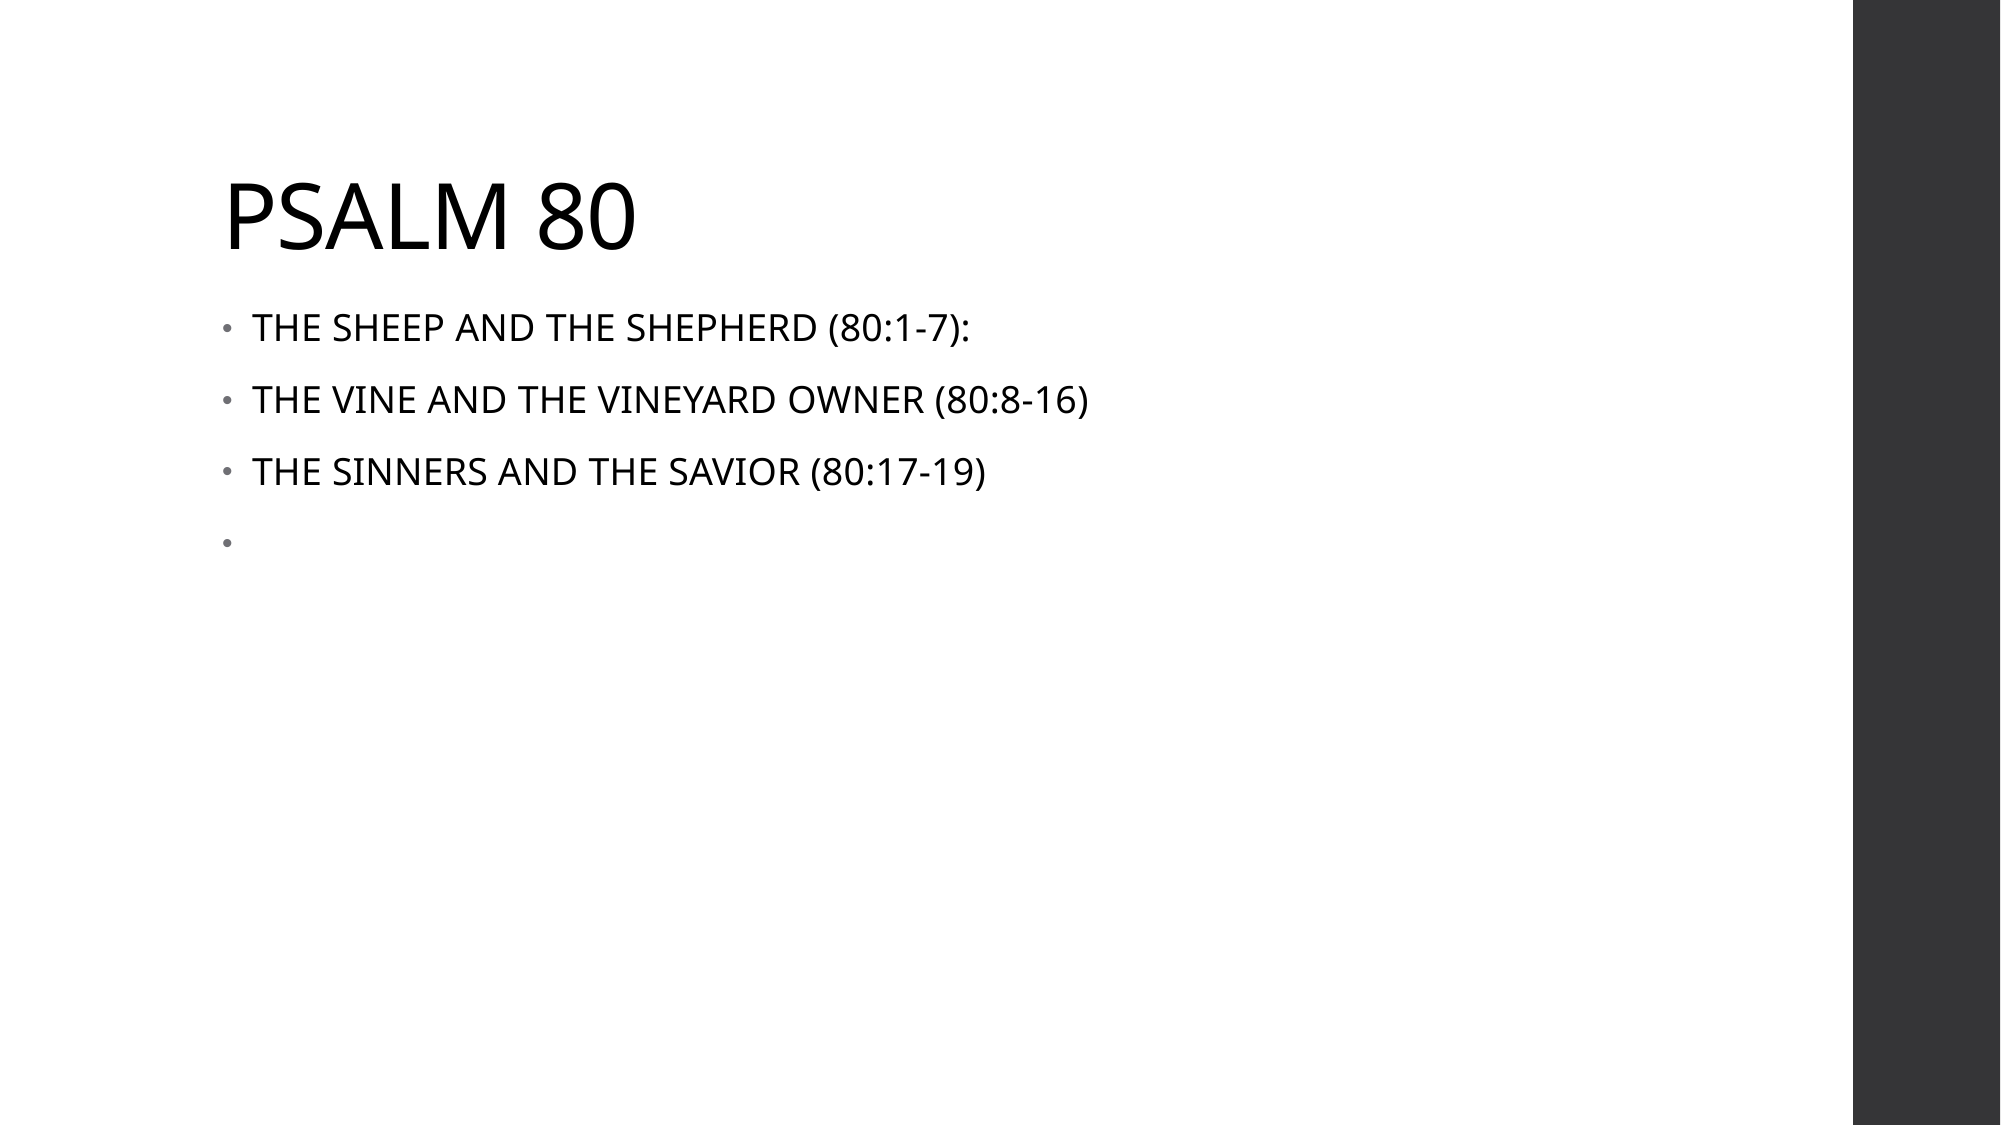

# PSALM 80
THE SHEEP AND THE SHEPHERD (80:1-7):
THE VINE AND THE VINEYARD OWNER (80:8-16)
THE SINNERS AND THE SAVIOR (80:17-19)